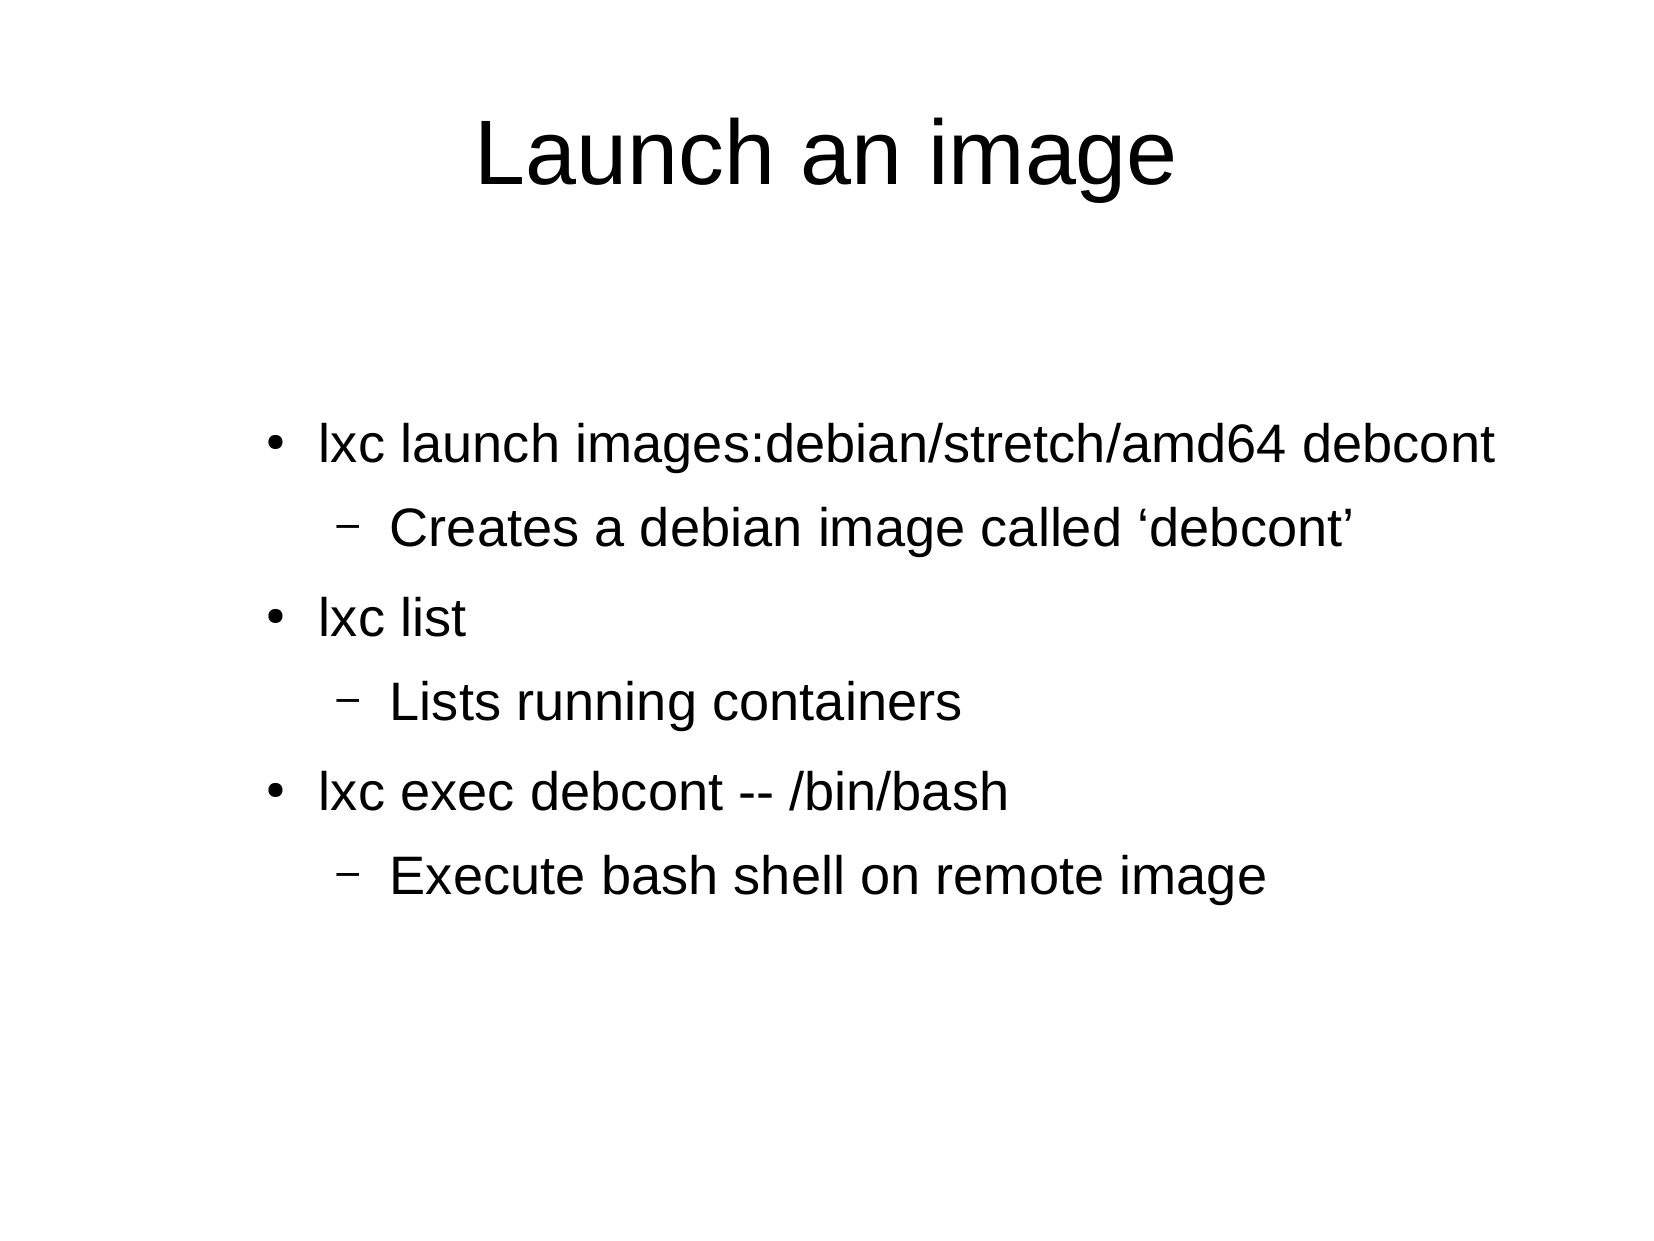

# Launch an image
lxc launch images:debian/stretch/amd64 debcont
Creates a debian image called ‘debcont’
lxc list
Lists running containers
lxc exec debcont -- /bin/bash
Execute bash shell on remote image